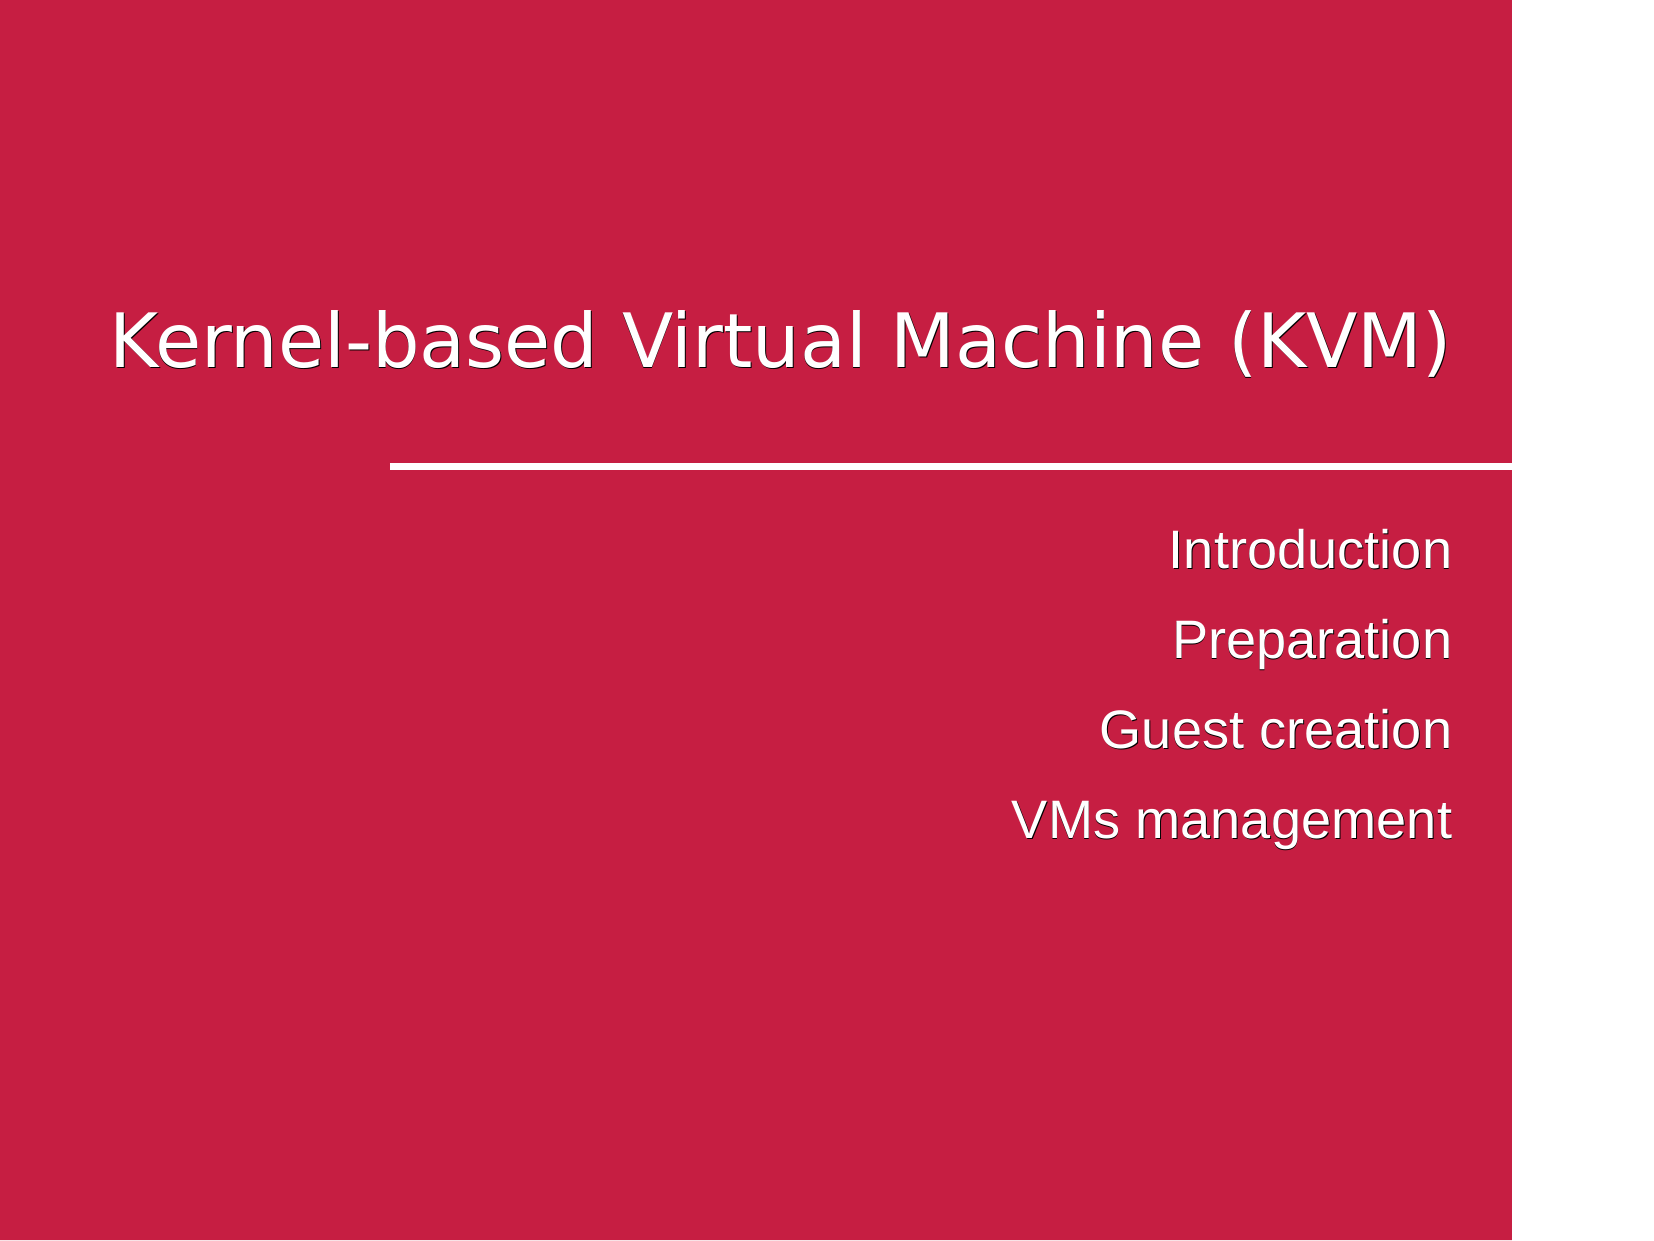

# Kernel-based Virtual Machine (KVM)
Introduction
Preparation
Guest creation
VMs management